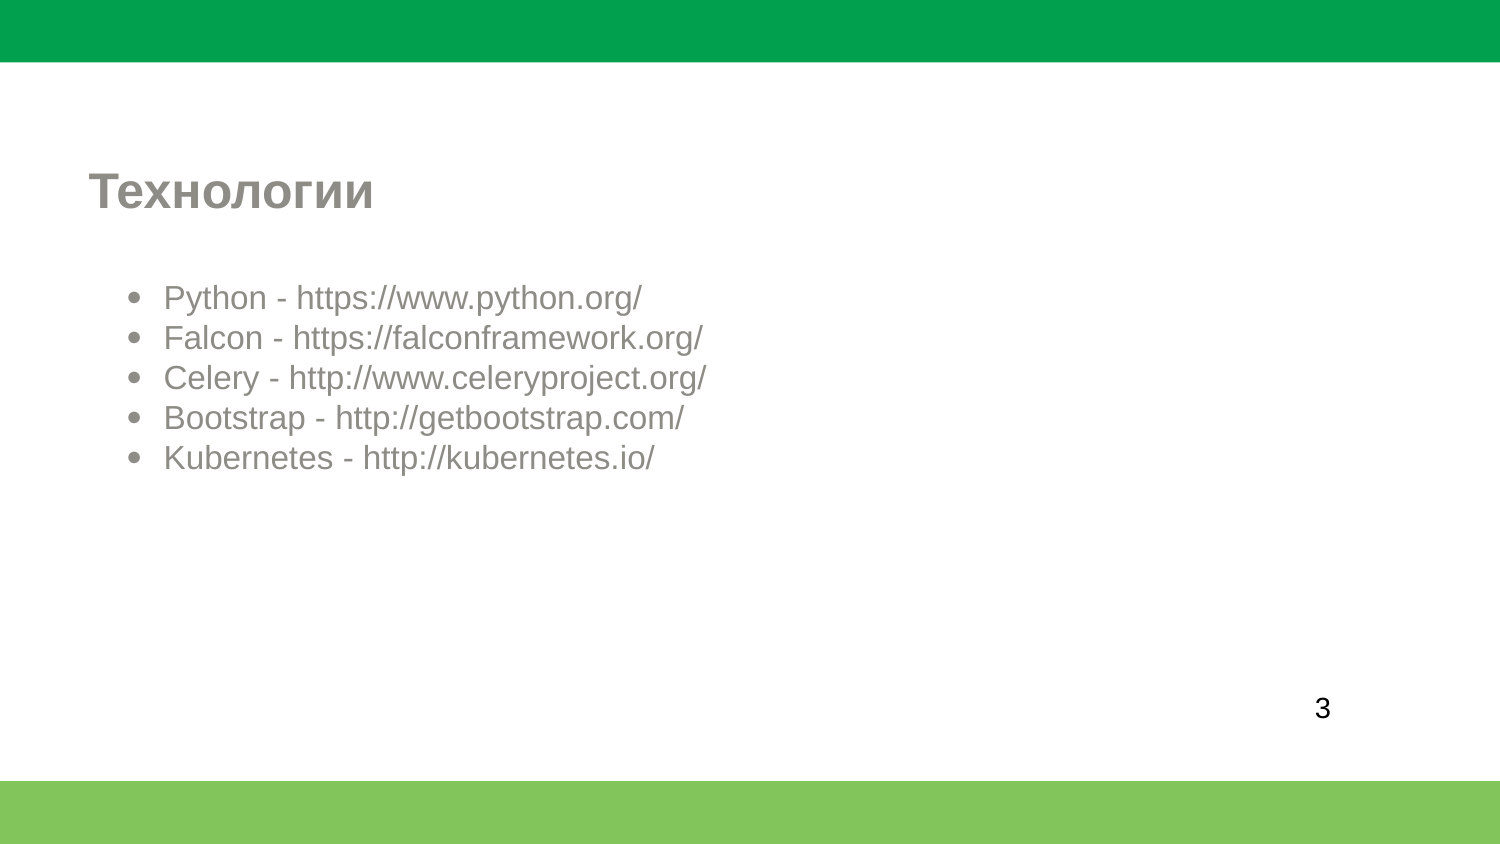

# Технологии
Python - https://www.python.org/
Falcon - https://falconframework.org/
Celery - http://www.celeryproject.org/
Bootstrap - http://getbootstrap.com/
Kubernetes - http://kubernetes.io/